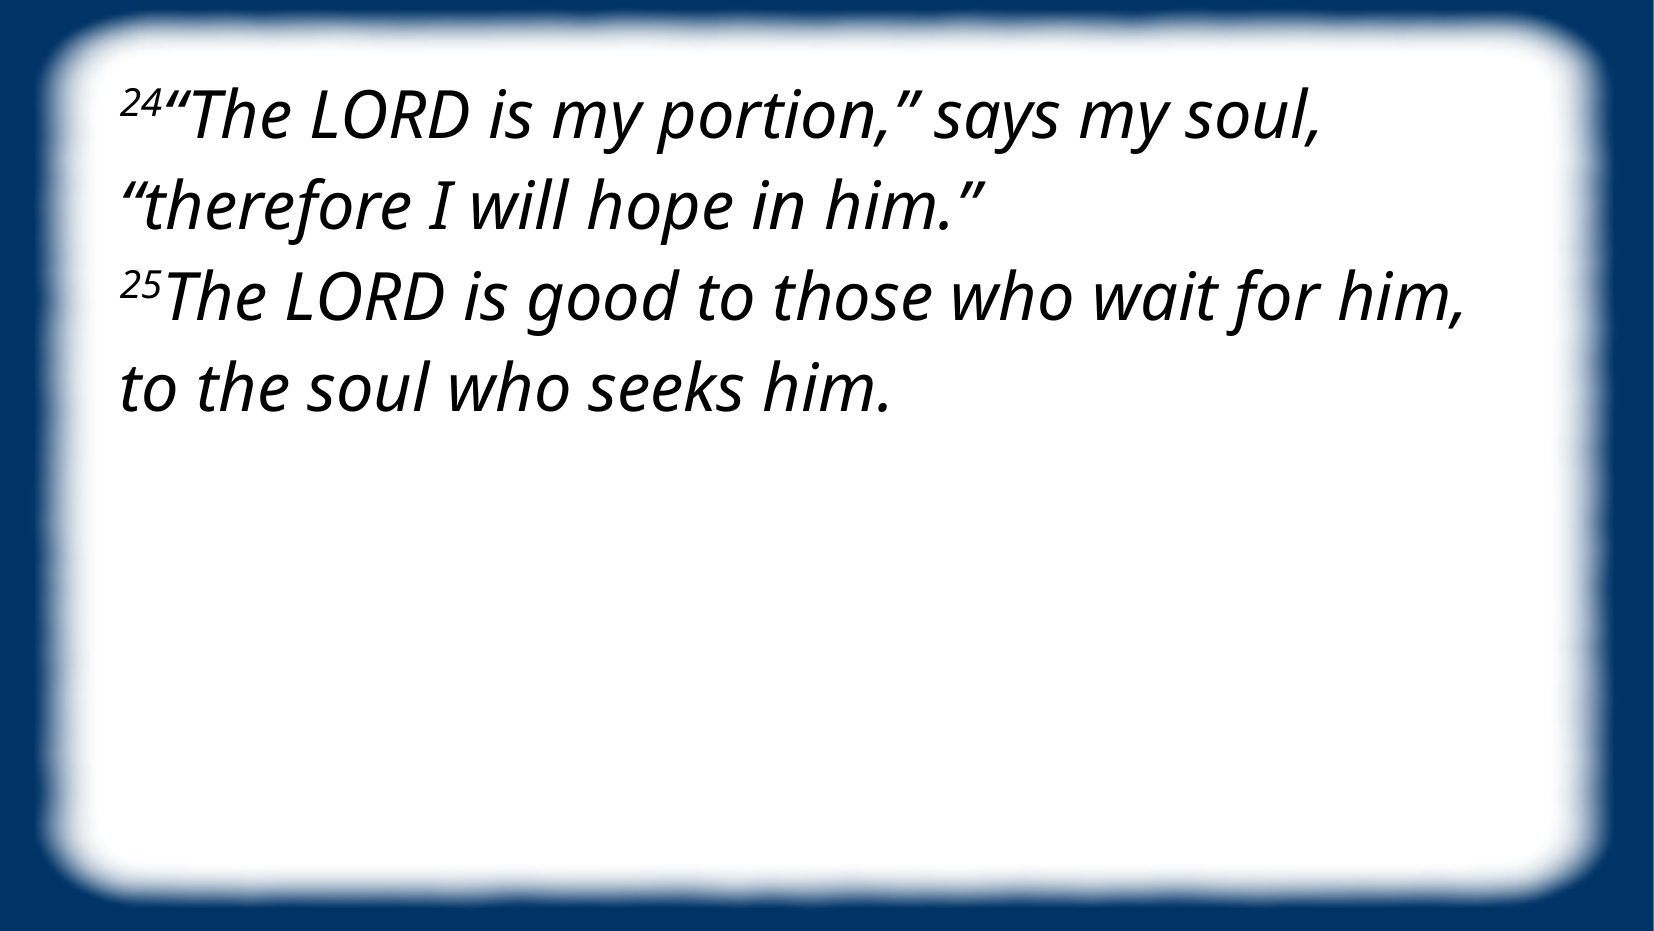

24“The LORD is my portion,” says my soul, “therefore I will hope in him.”
25The LORD is good to those who wait for him, to the soul who seeks him.